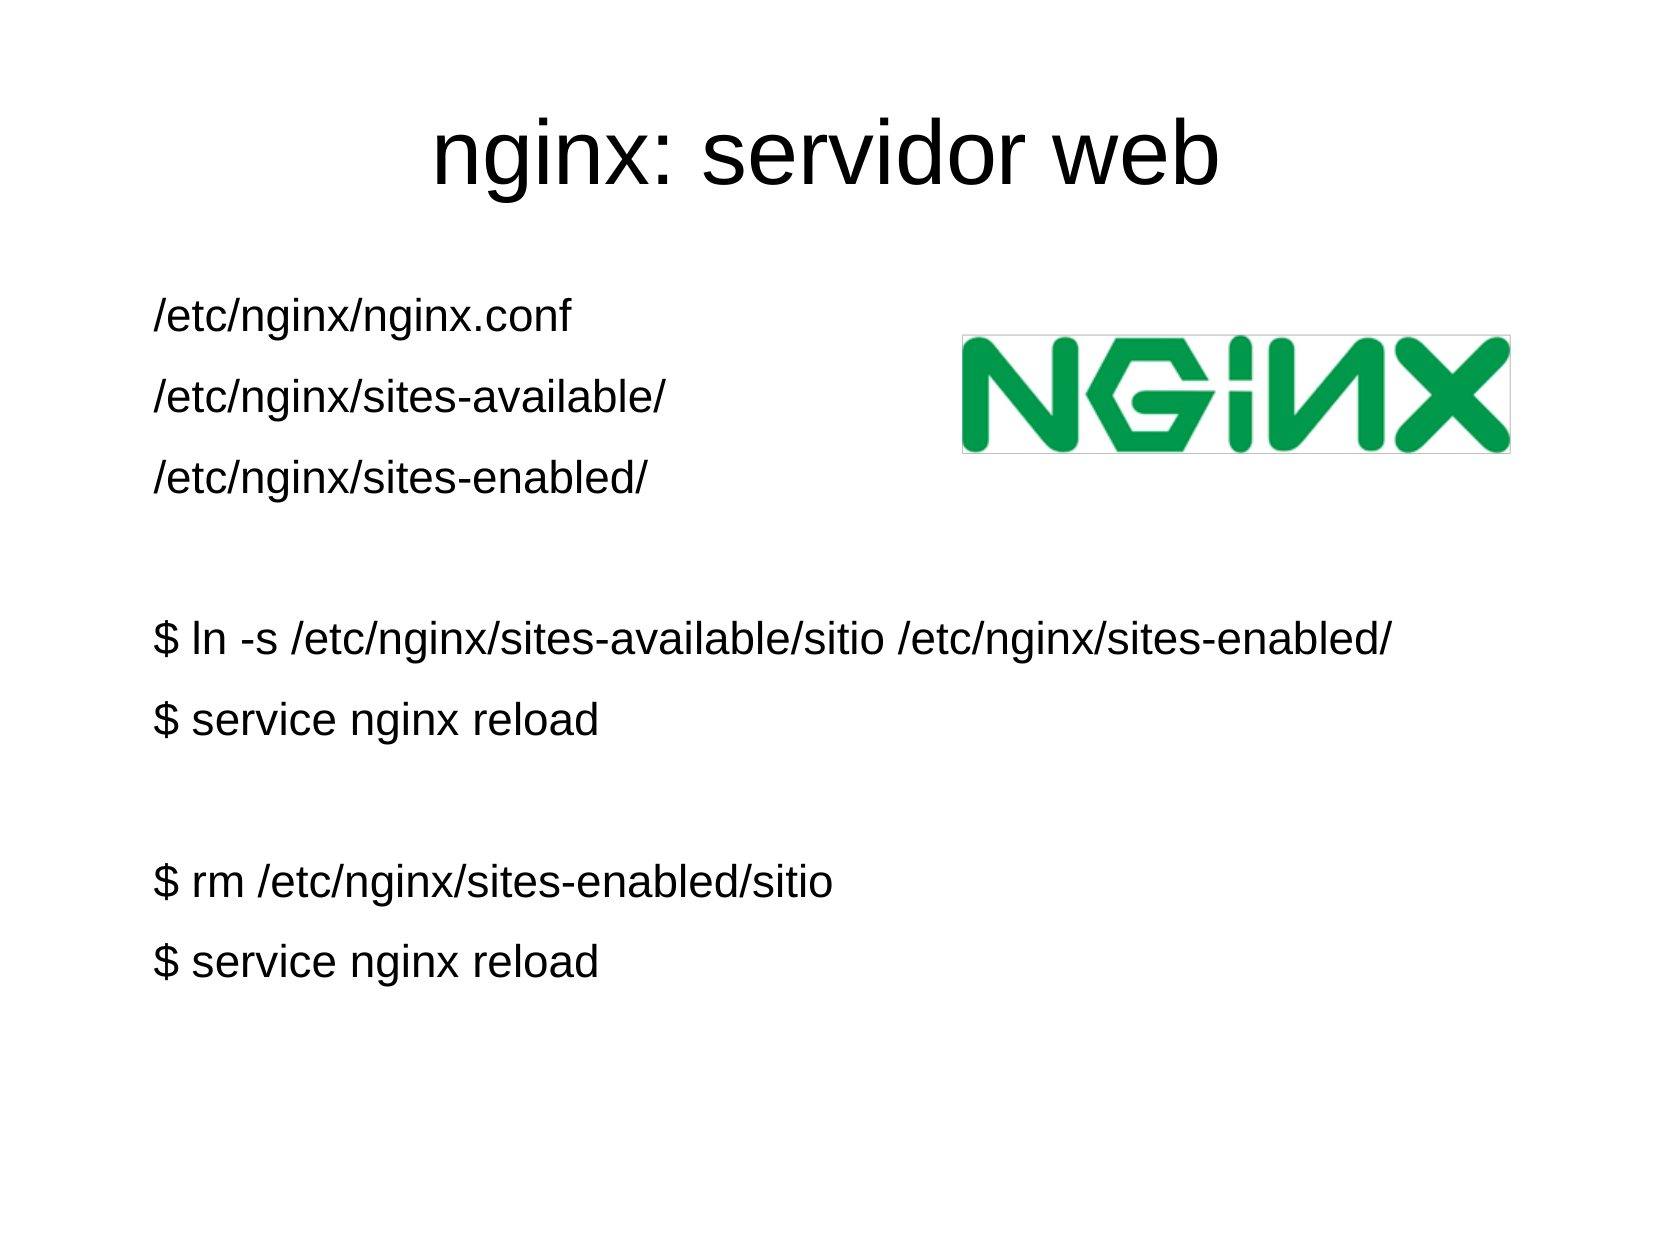

# nginx: servidor web
/etc/nginx/nginx.conf
/etc/nginx/sites-available/
/etc/nginx/sites-enabled/
$ ln -s /etc/nginx/sites-available/sitio /etc/nginx/sites-enabled/
$ service nginx reload
$ rm /etc/nginx/sites-enabled/sitio
$ service nginx reload